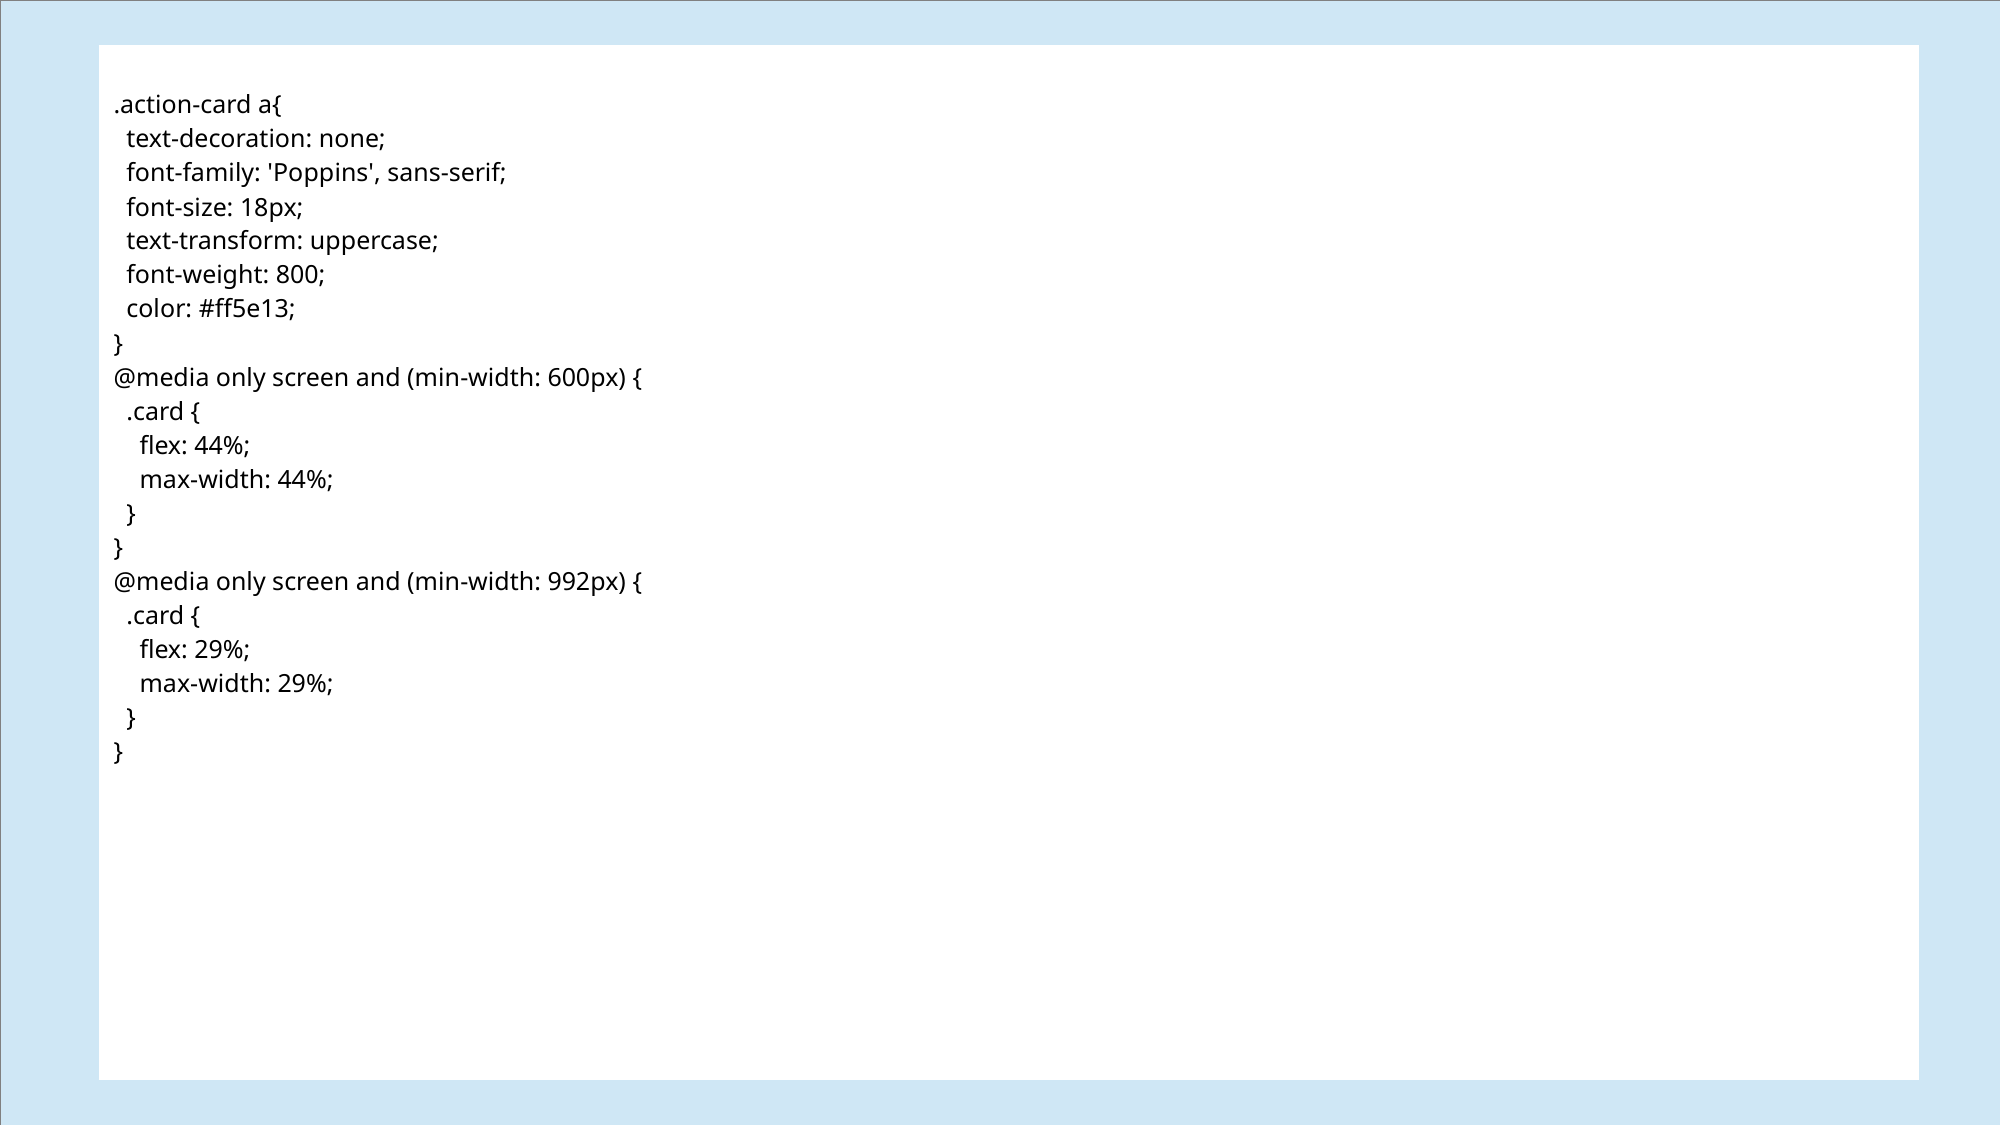

| .action-card a{ text-decoration: none; font-family: 'Poppins', sans-serif; font-size: 18px; text-transform: uppercase; font-weight: 800; color: #ff5e13; } @media only screen and (min-width: 600px) { .card { flex: 44%; max-width: 44%; } } @media only screen and (min-width: 992px) { .card { flex: 29%; max-width: 29%; } } | | |
| --- | --- | --- |